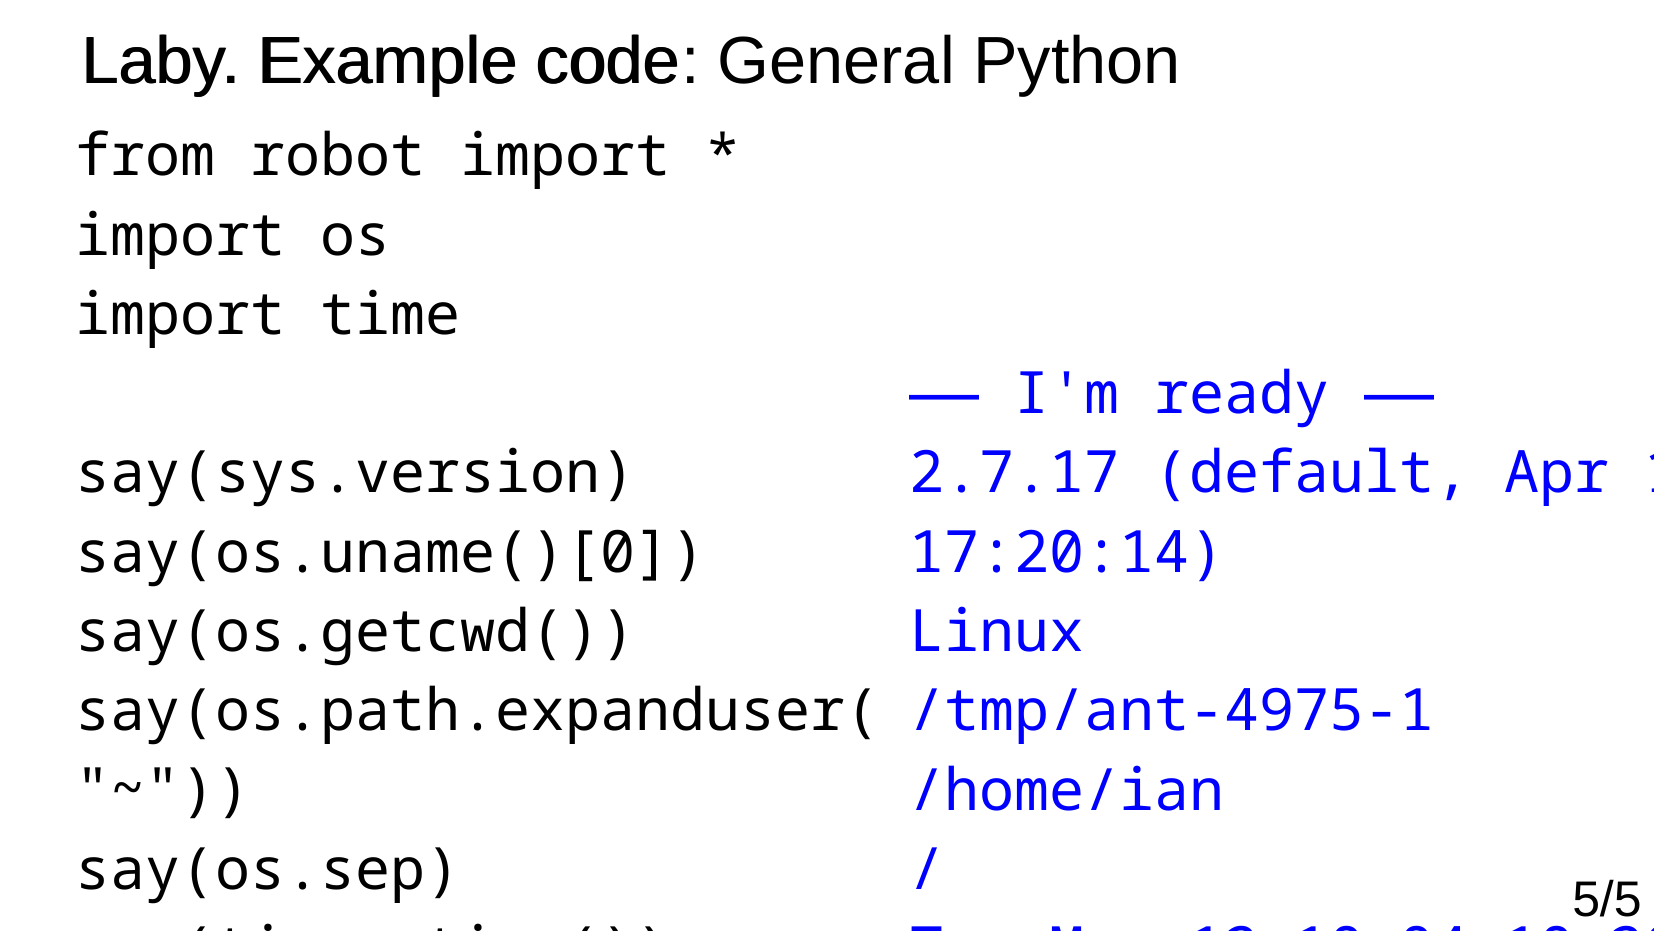

# Laby. Example code: General Python
Laby. Example code
from robot import *
import os
import time
say(sys.version)
say(os.uname()[0])
say(os.getcwd())
say(os.path.expanduser("~"))
say(os.sep)
say(time.ctime())
time.sleep(1)
sys.exit("Exiting...")
—— I'm ready ——
2.7.17 (default, Apr 15 2020, 17:20:14)
Linux
/tmp/ant-4975-1
/home/ian
/
Tue May 12 10:04:10 2020
Exiting...
5/5